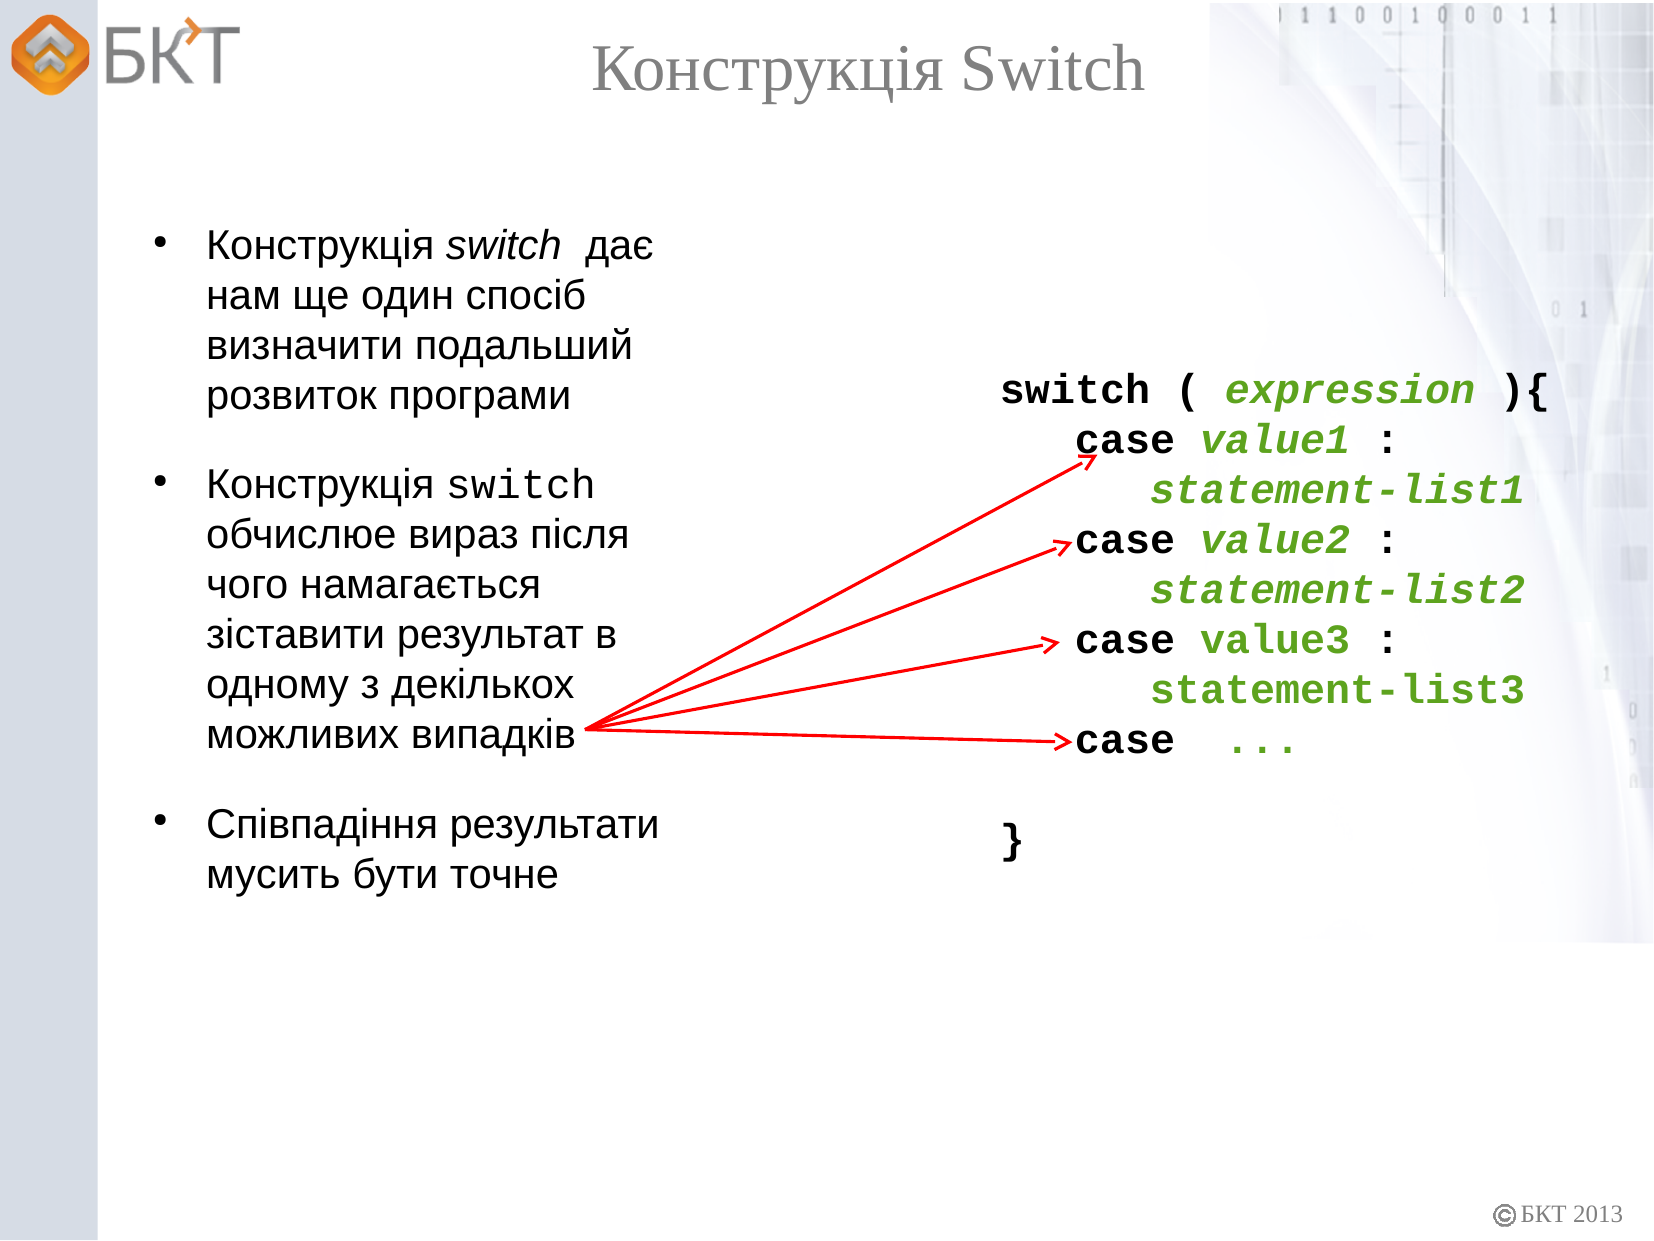

Конструкція Switch
# Конструкція switch дає нам ще один спосіб визначити подальший розвиток програми
Конструкція switch обчислюе вираз після чого намагається зіставити результат в одному з декількох можливих випадків
Співпадіння результати мусить бути точне
switch ( expression ){
 case value1 :
 statement-list1
 case value2 :
 statement-list2
 case value3 :
 statement-list3
 case ...
}
БКТ 2013